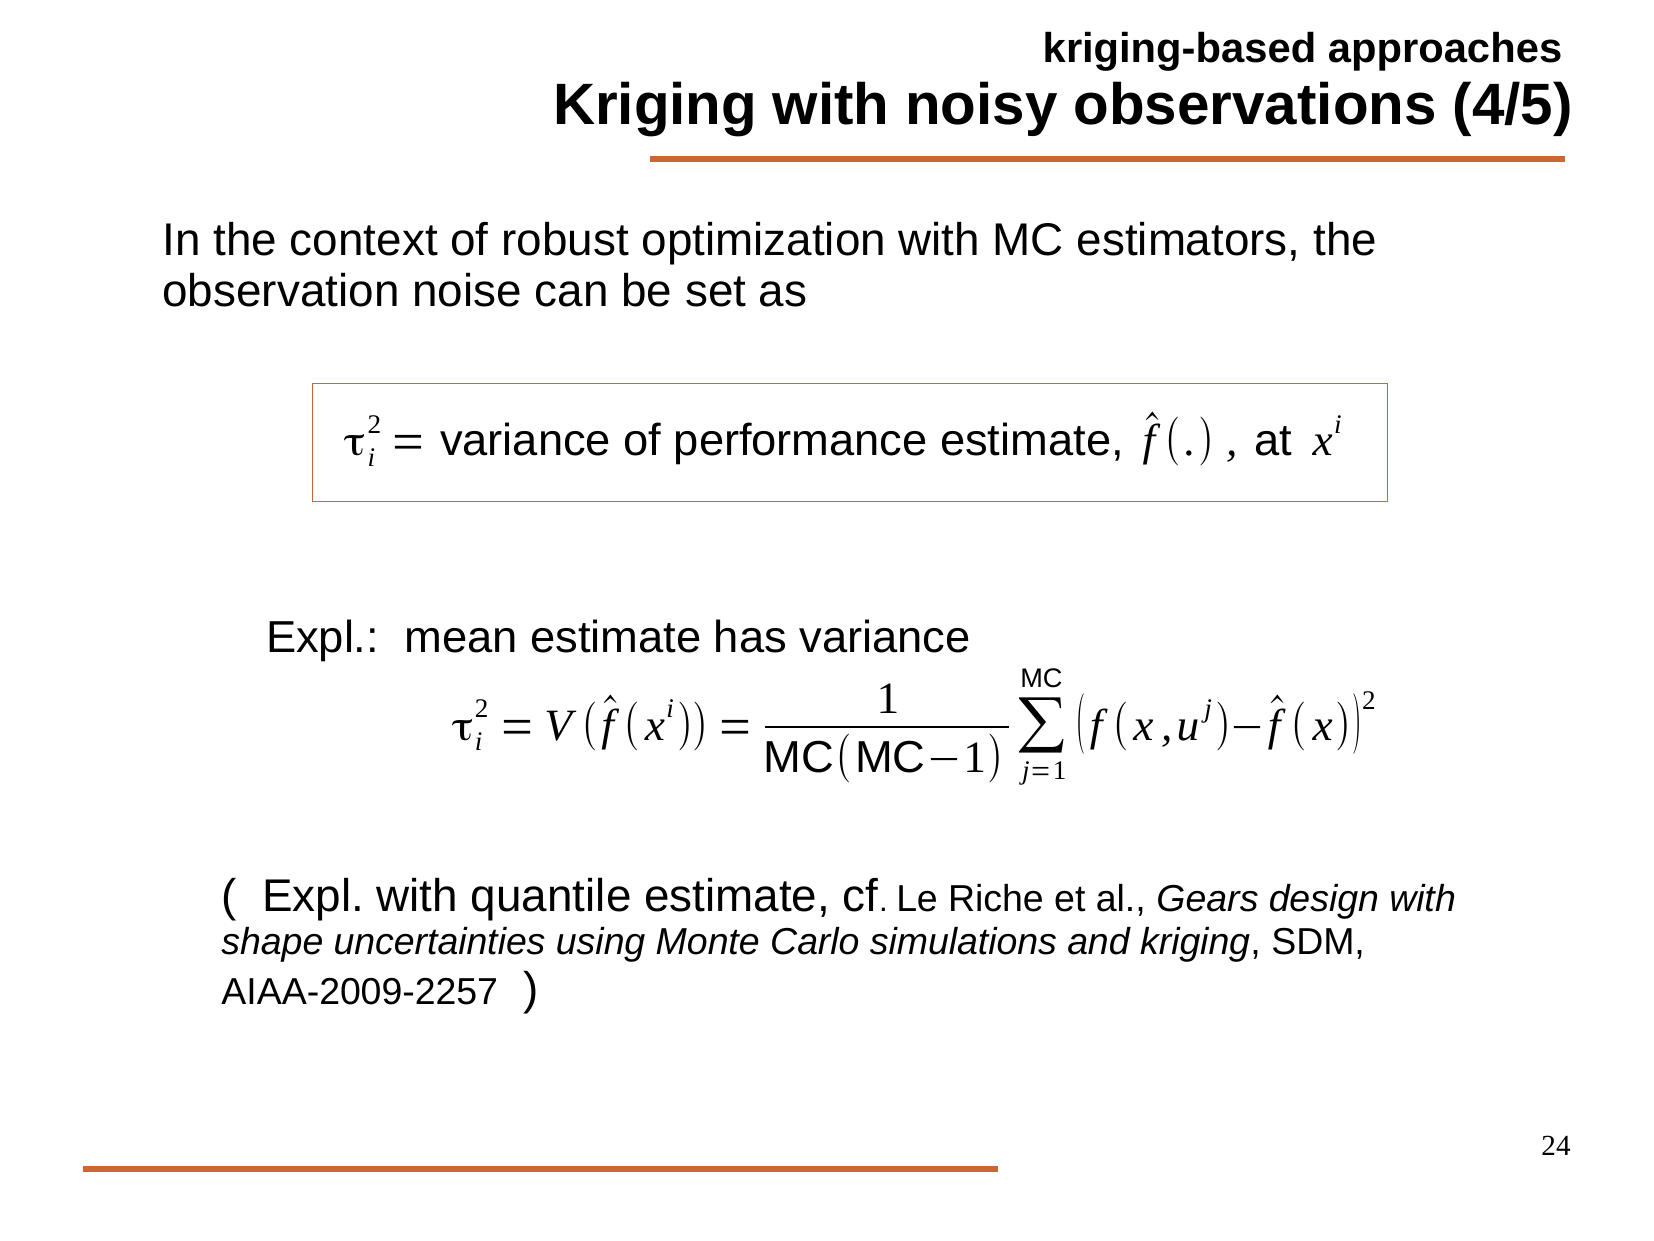

kriging-based approaches
Kriging with noisy observations (4/5)
In the context of robust optimization with MC estimators, the observation noise can be set as
( Expl. with quantile estimate, cf. Le Riche et al., Gears design with shape uncertainties using Monte Carlo simulations and kriging, SDM, AIAA-2009-2257 )
24